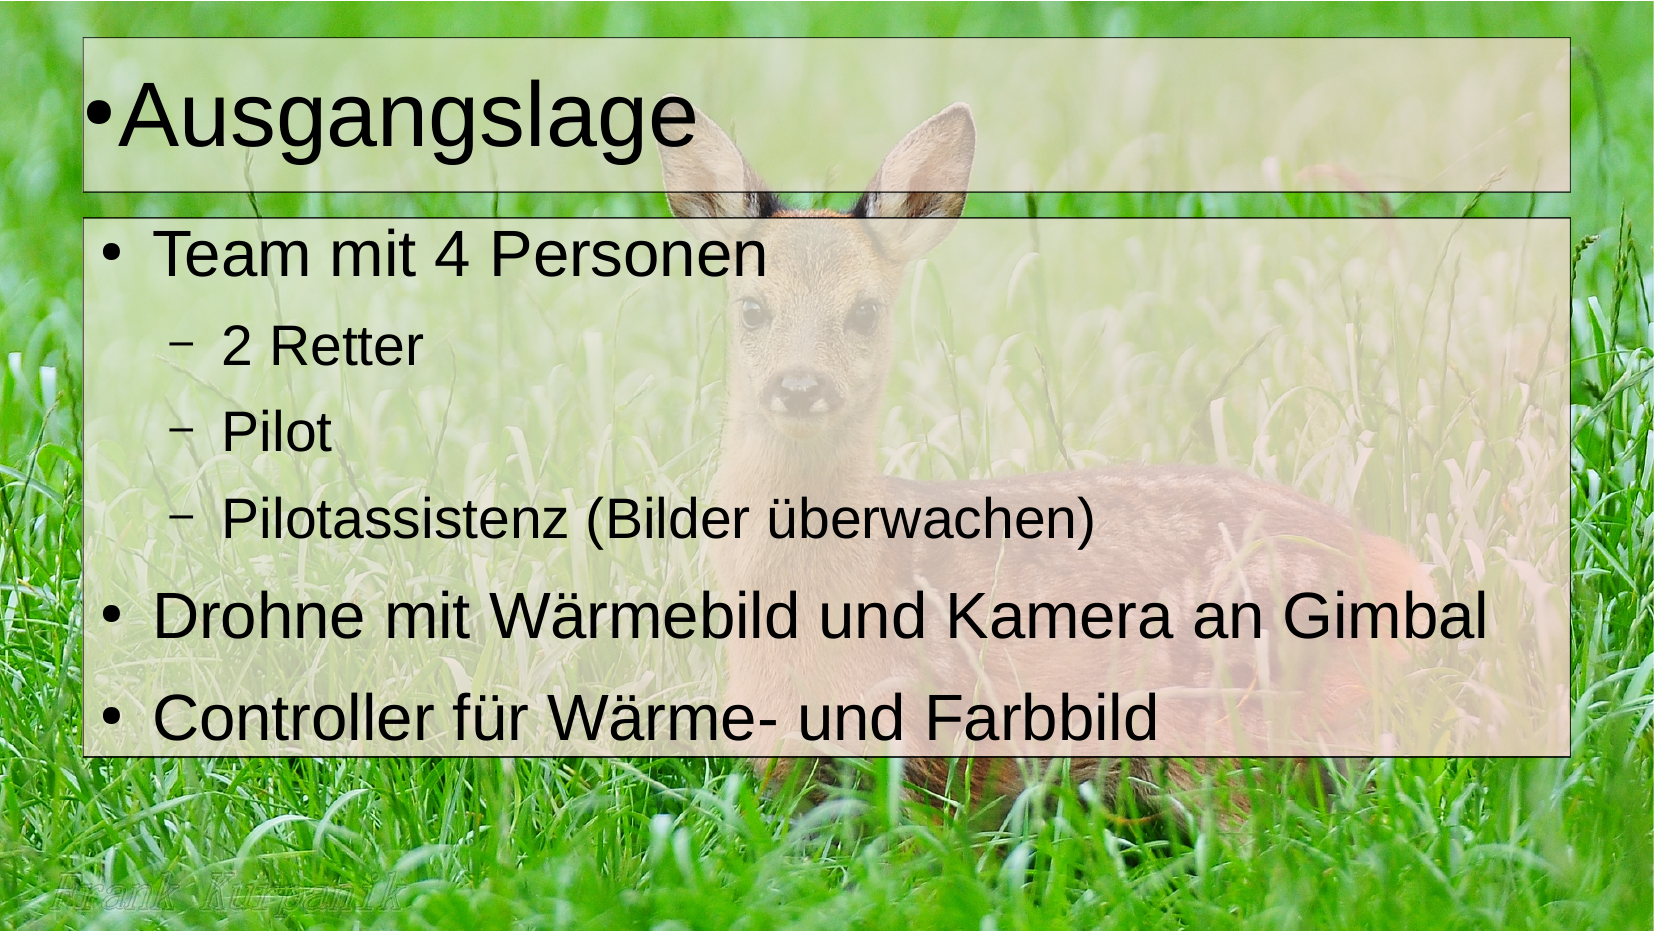

# Ausgangslage
Team mit 4 Personen
2 Retter
Pilot
Pilotassistenz (Bilder überwachen)
Drohne mit Wärmebild und Kamera an Gimbal
Controller für Wärme- und Farbbild